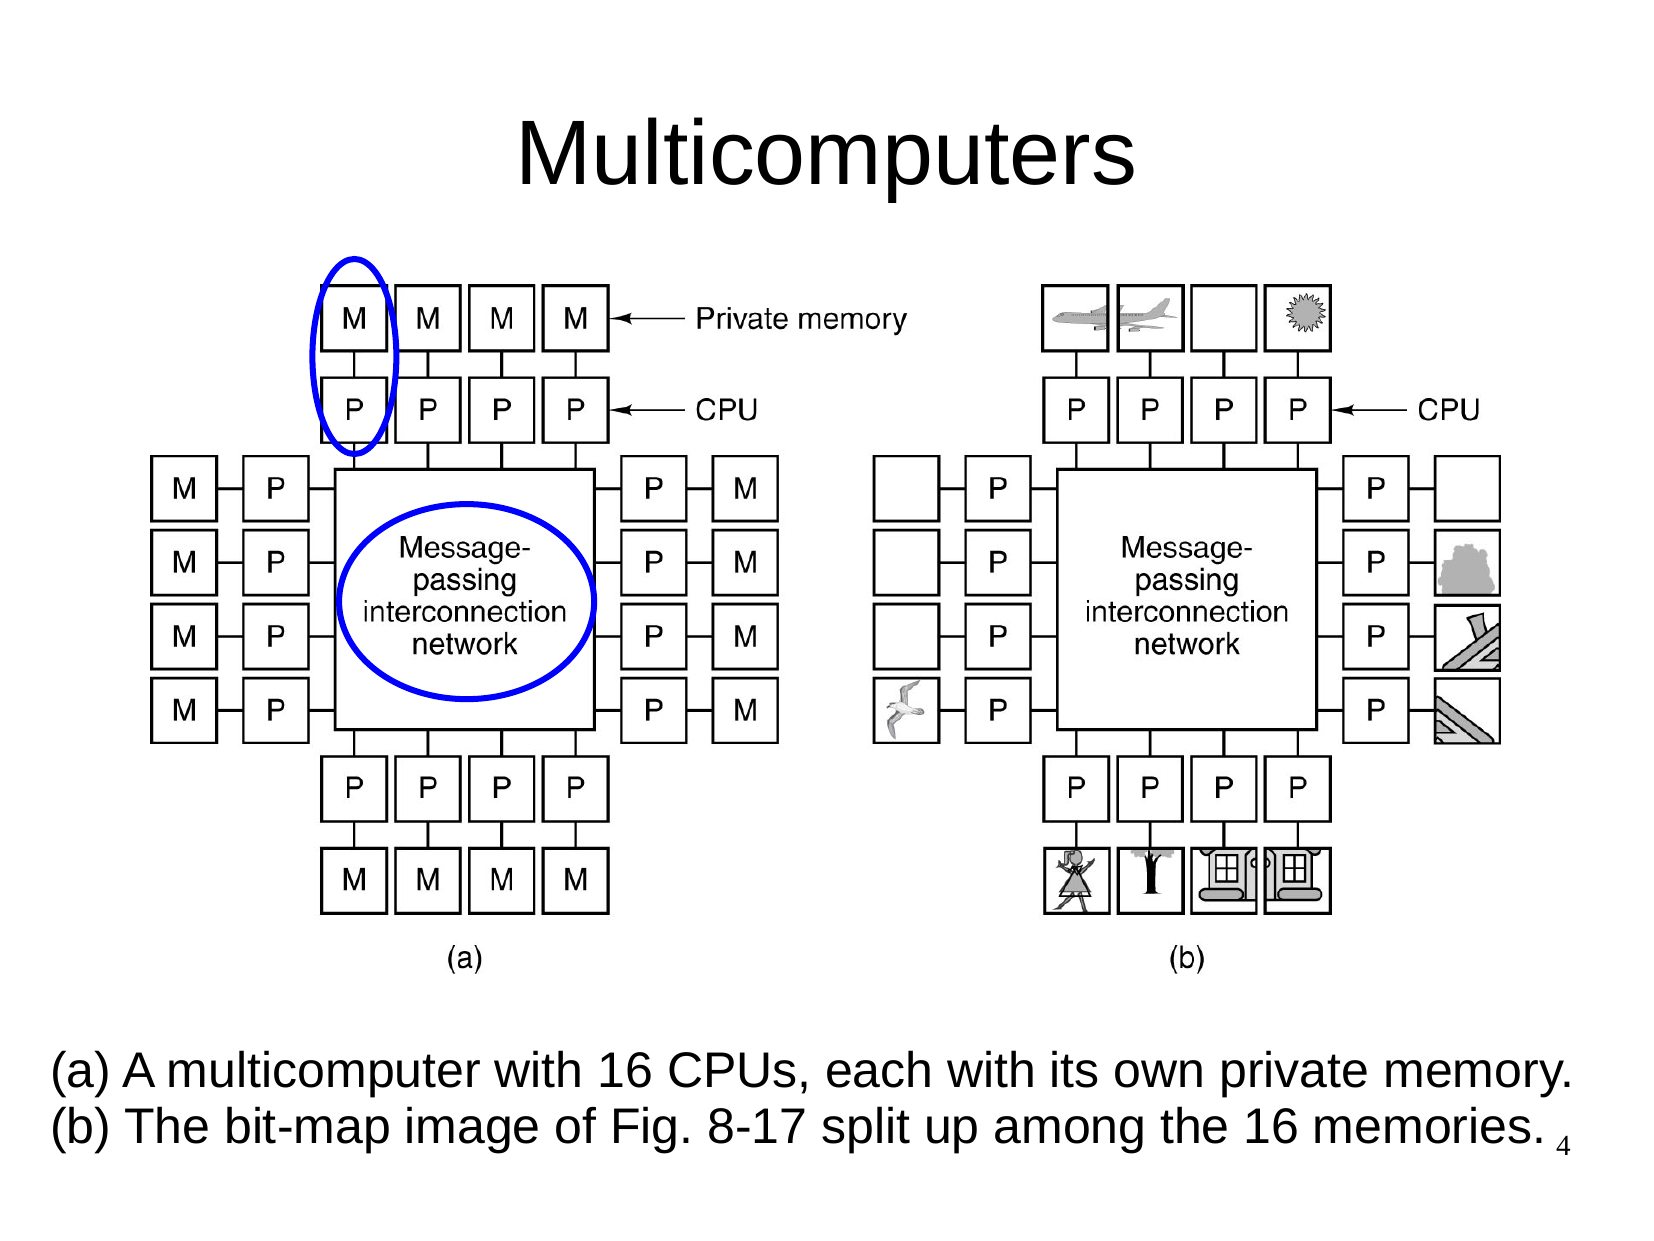

# Multicomputers
(a) A multicomputer with 16 CPUs, each with its own private memory.
(b) The bit-map image of Fig. 8-17 split up among the 16 memories.
4